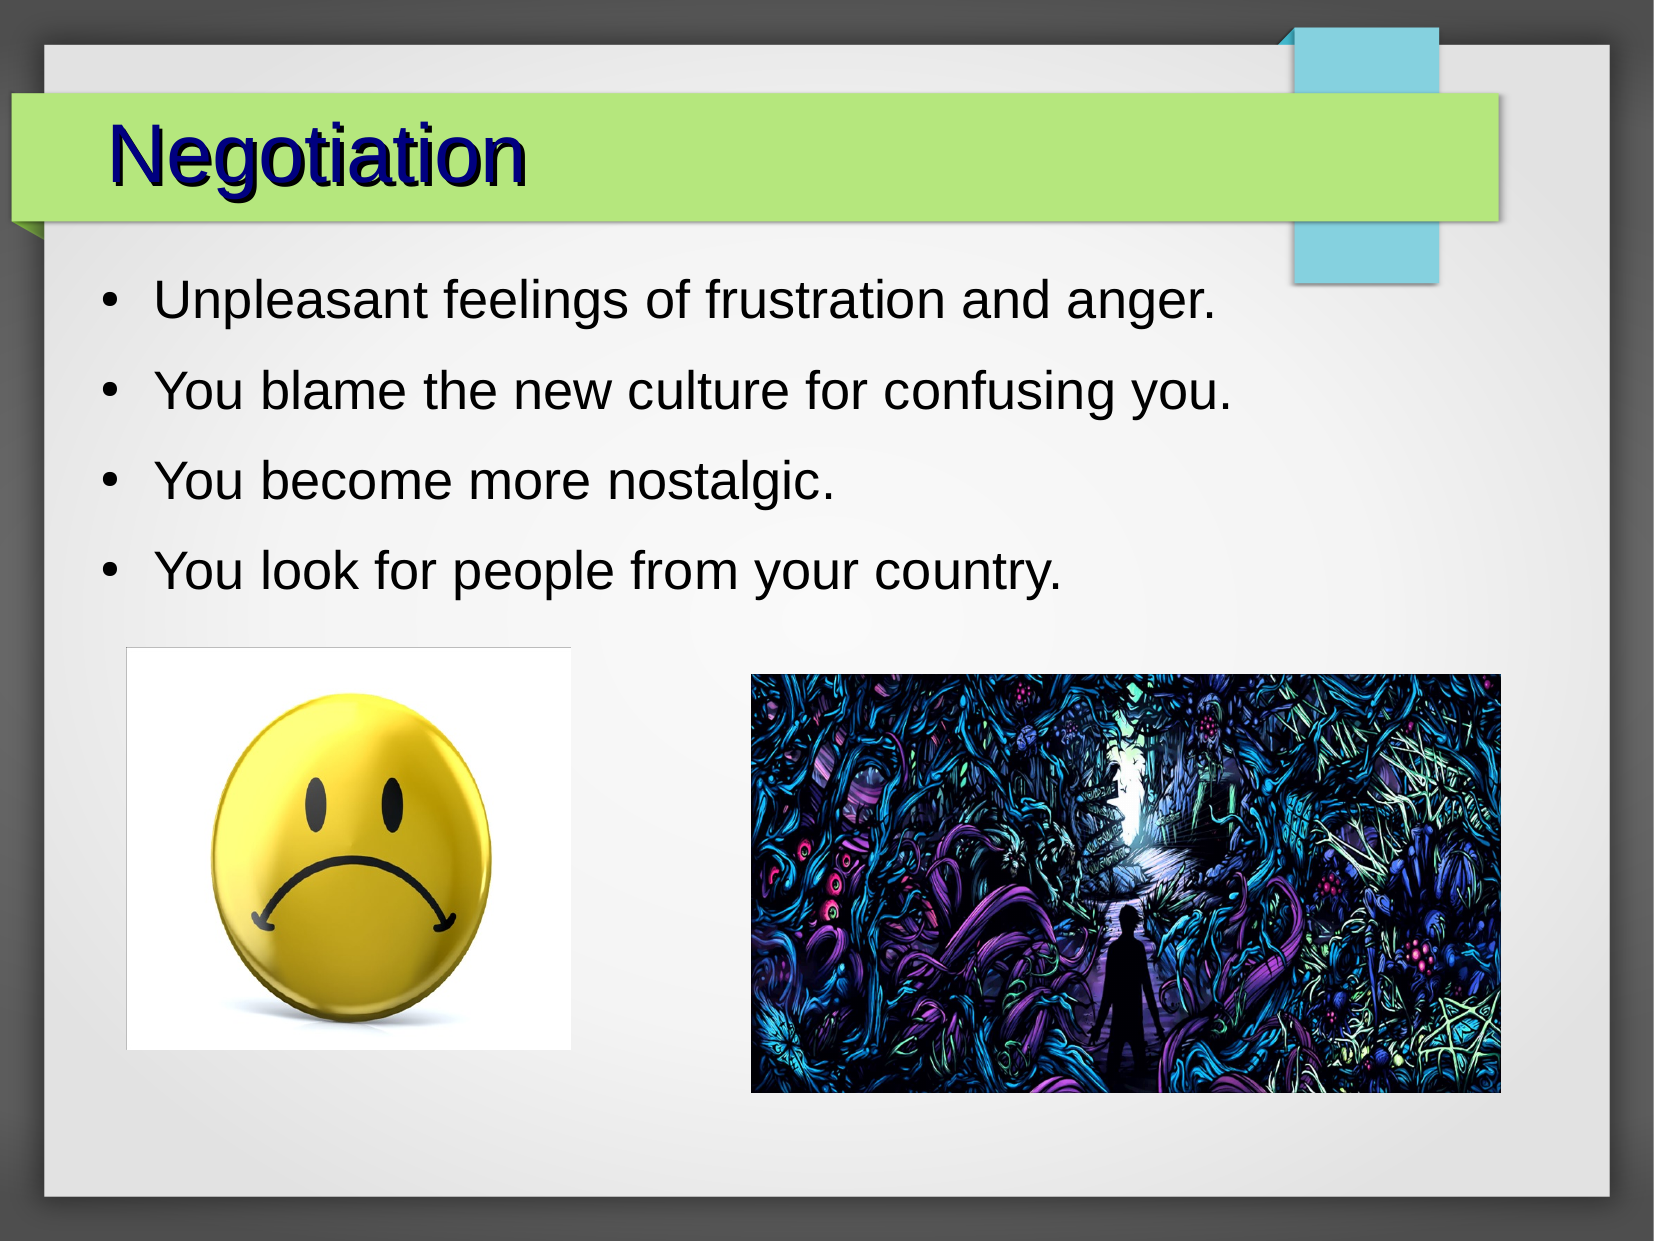

# Negotiation
Unpleasant feelings of frustration and anger.
You blame the new culture for confusing you.
You become more nostalgic.
You look for people from your country.